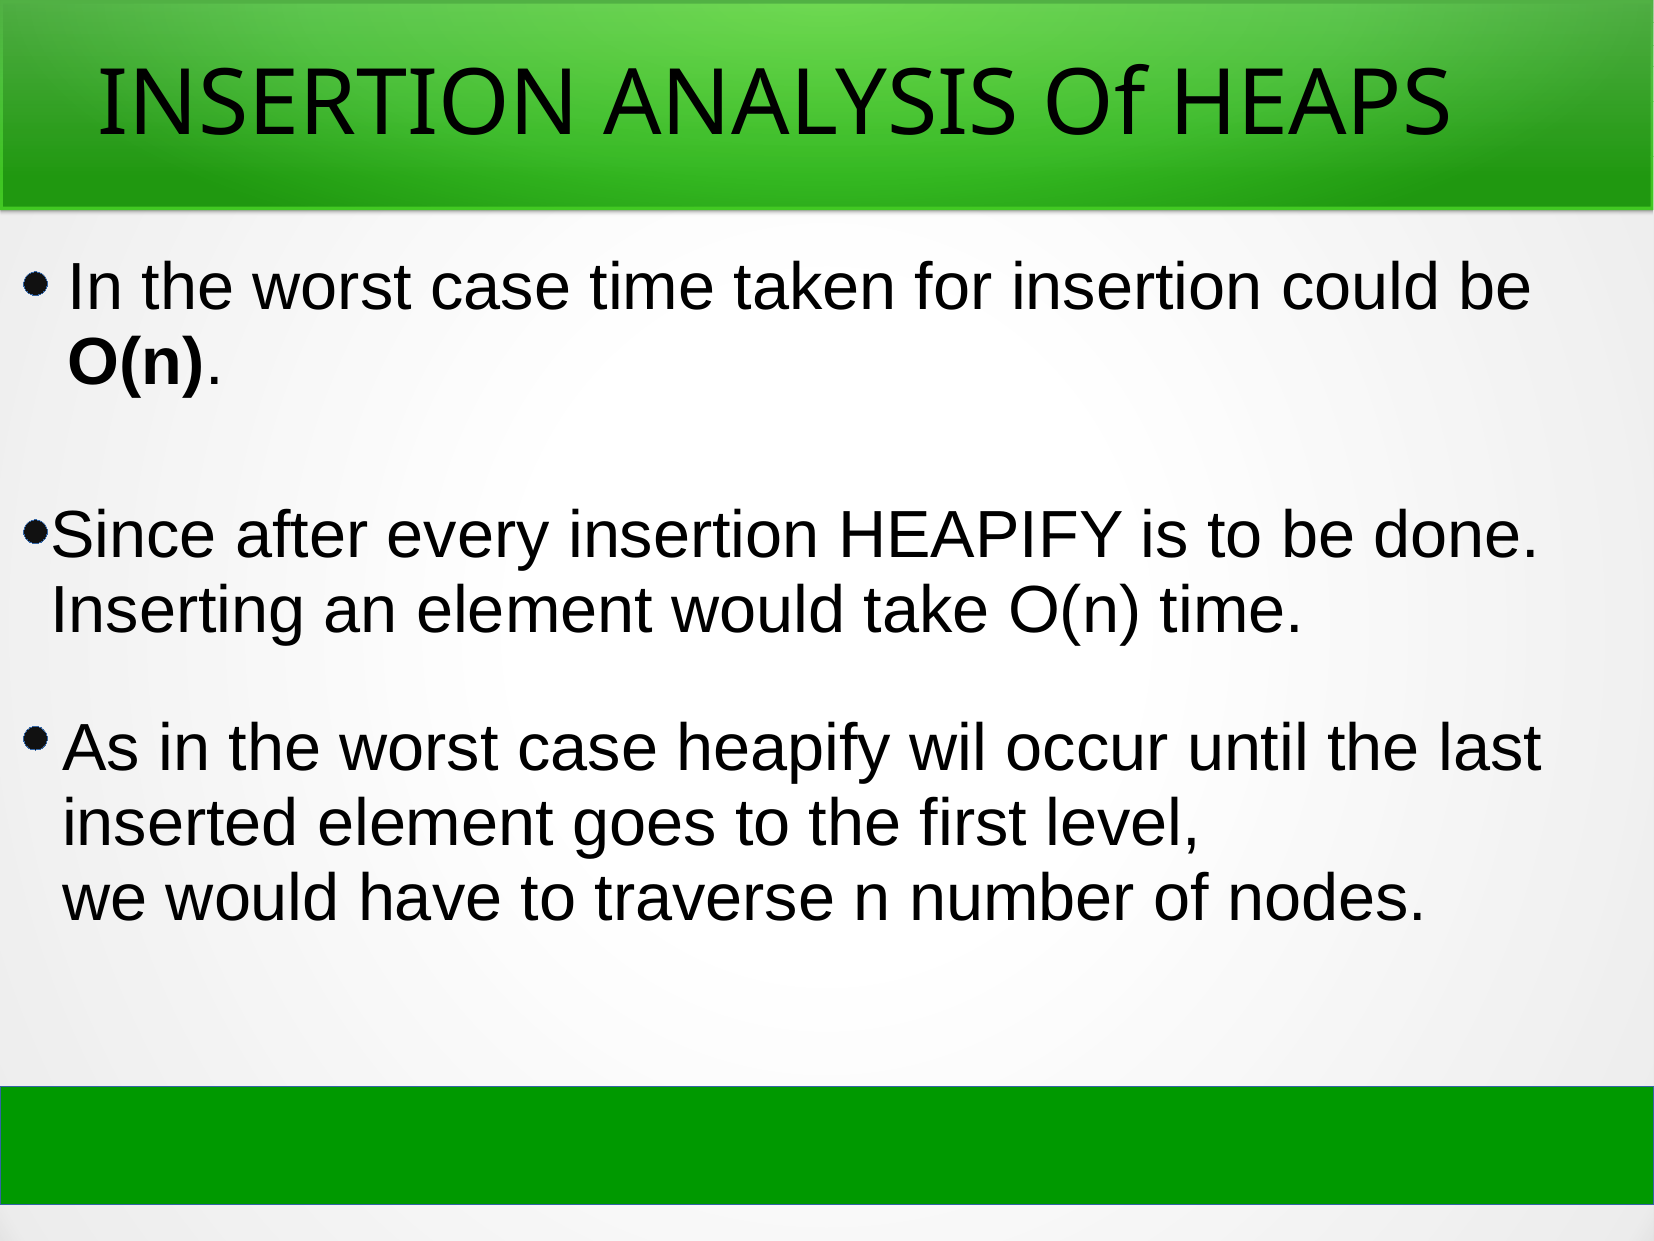

INSERTION ANALYSIS Of HEAPS
In the worst case time taken for insertion could be
O(n).
Since after every insertion HEAPIFY is to be done.
Inserting an element would take O(n) time.
As in the worst case heapify wil occur until the last
inserted element goes to the first level,
we would have to traverse n number of nodes.
12/26/03
AVL Trees - Lecture 8
29